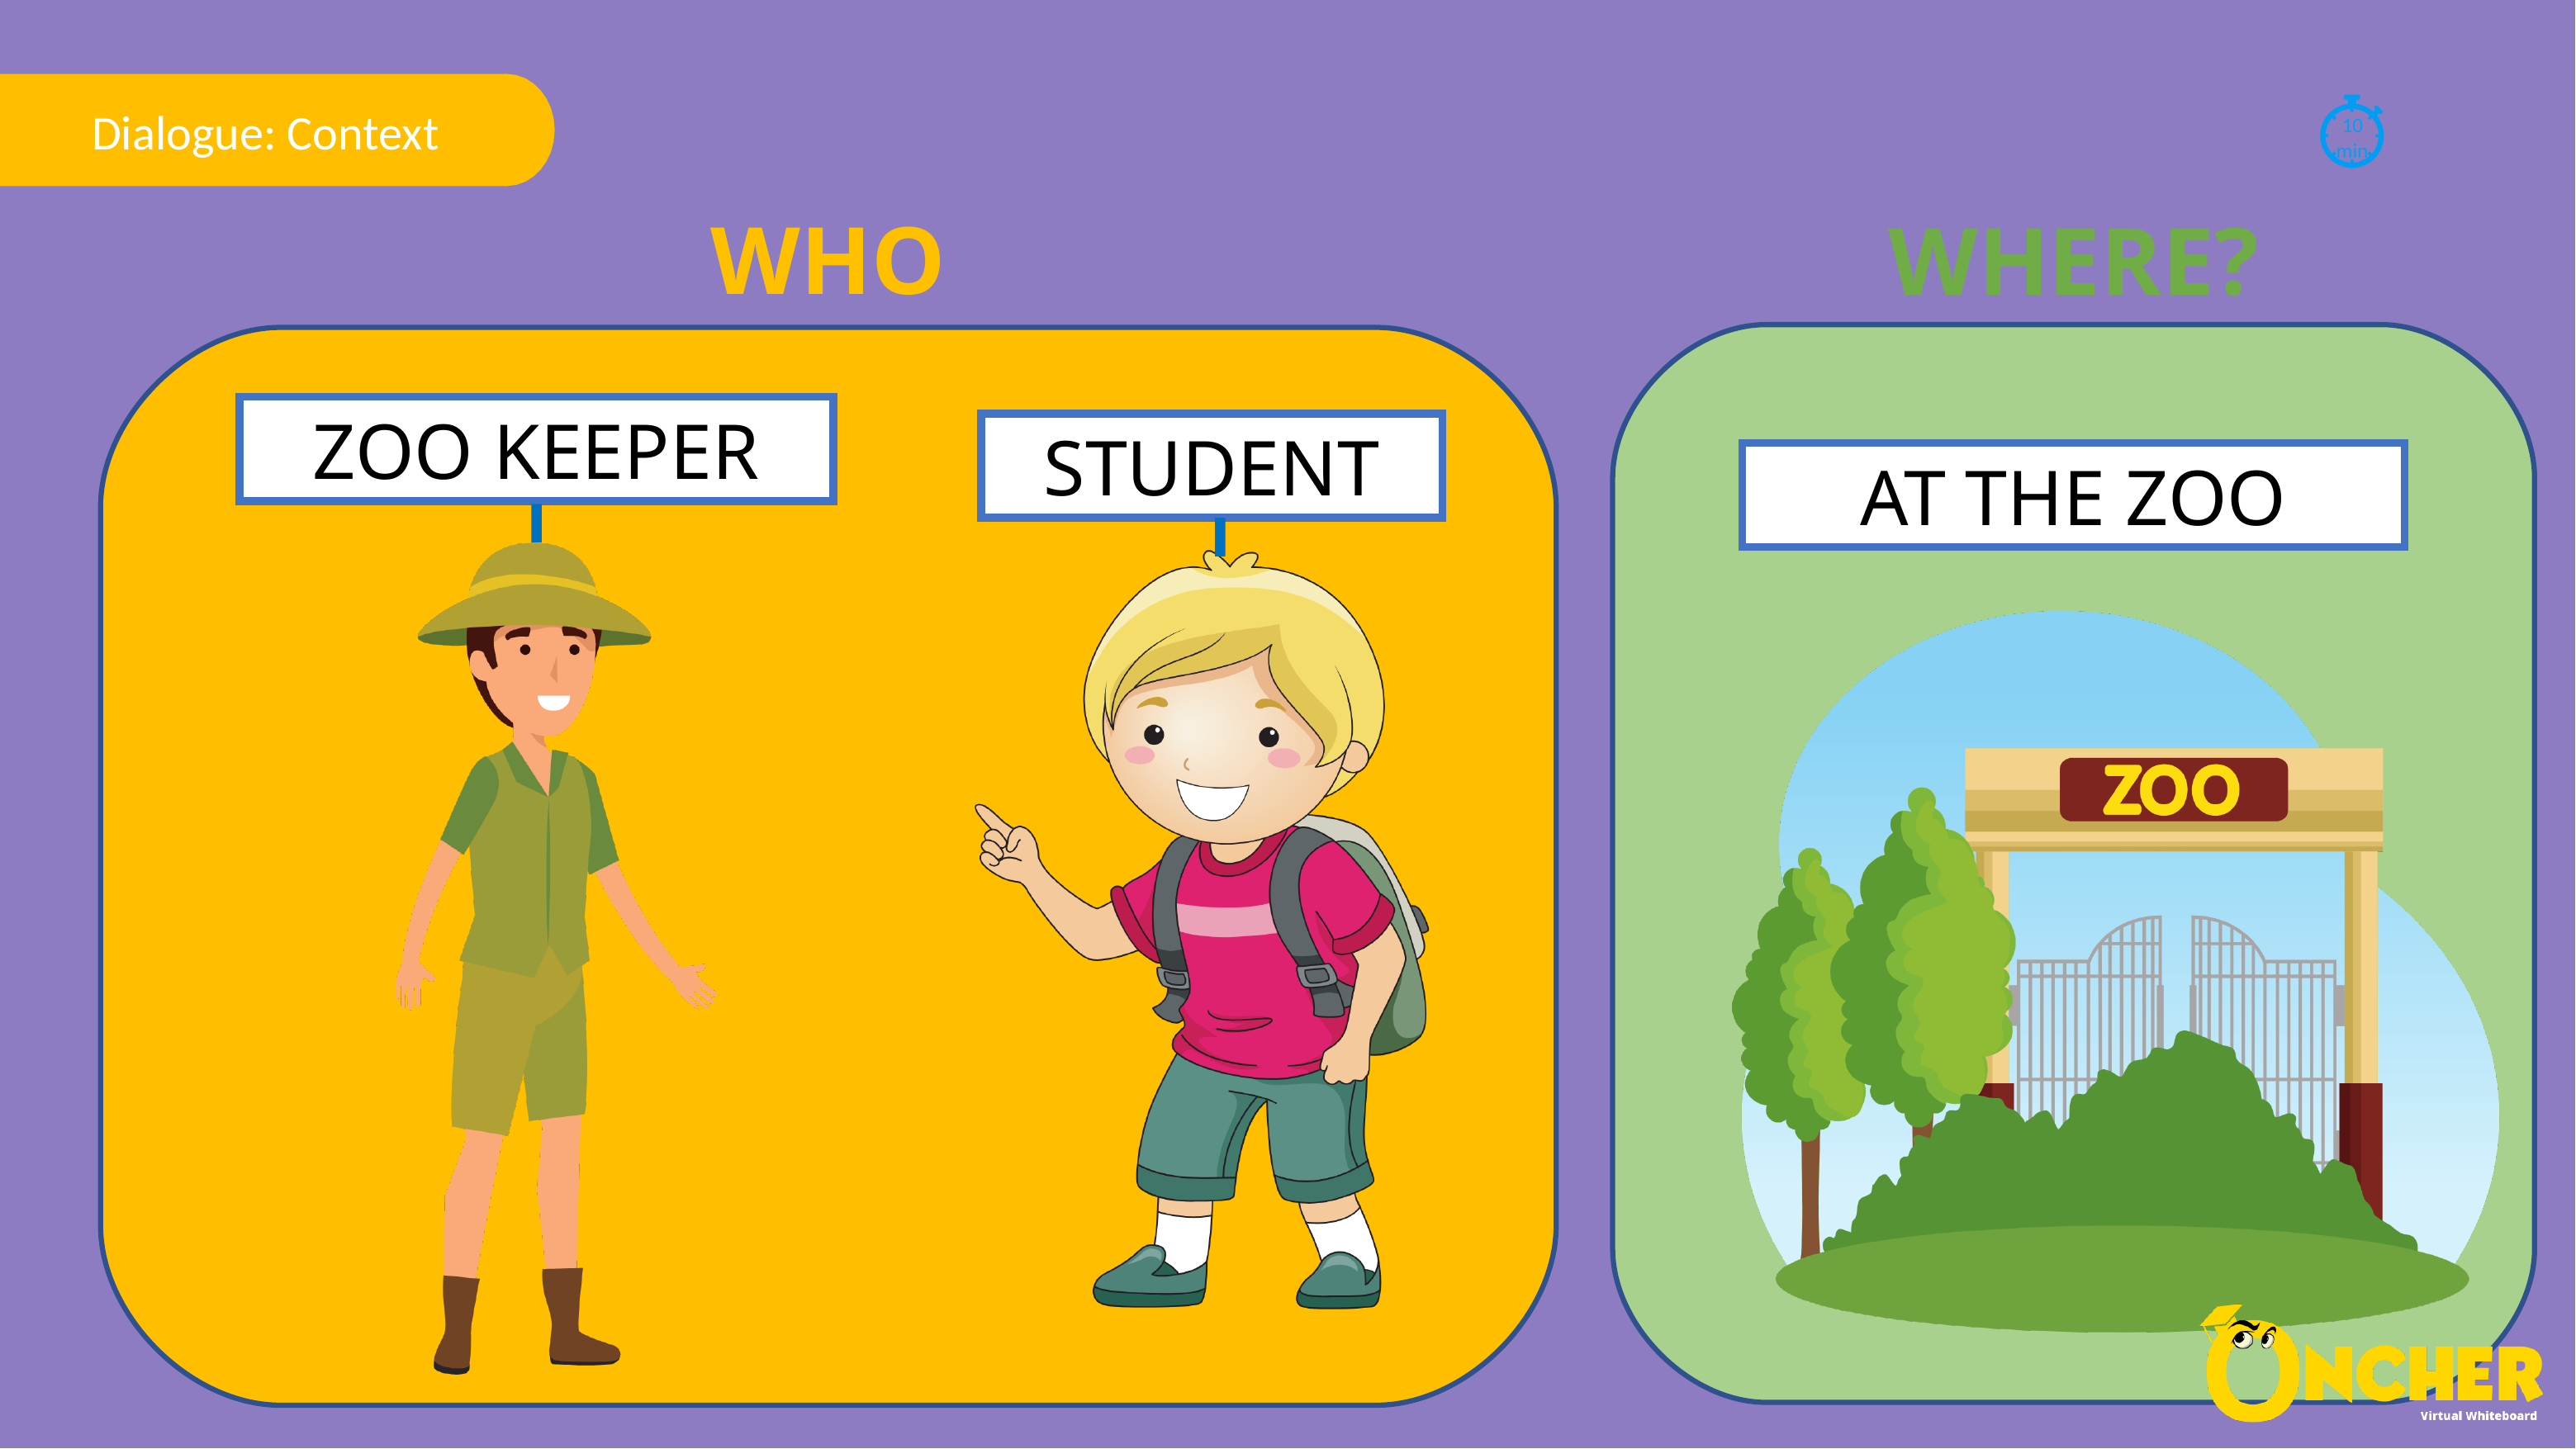

10
min
Dialogue: Context
WHO
WHERE?
ZOO KEEPER
STUDENT
AT THE ZOO